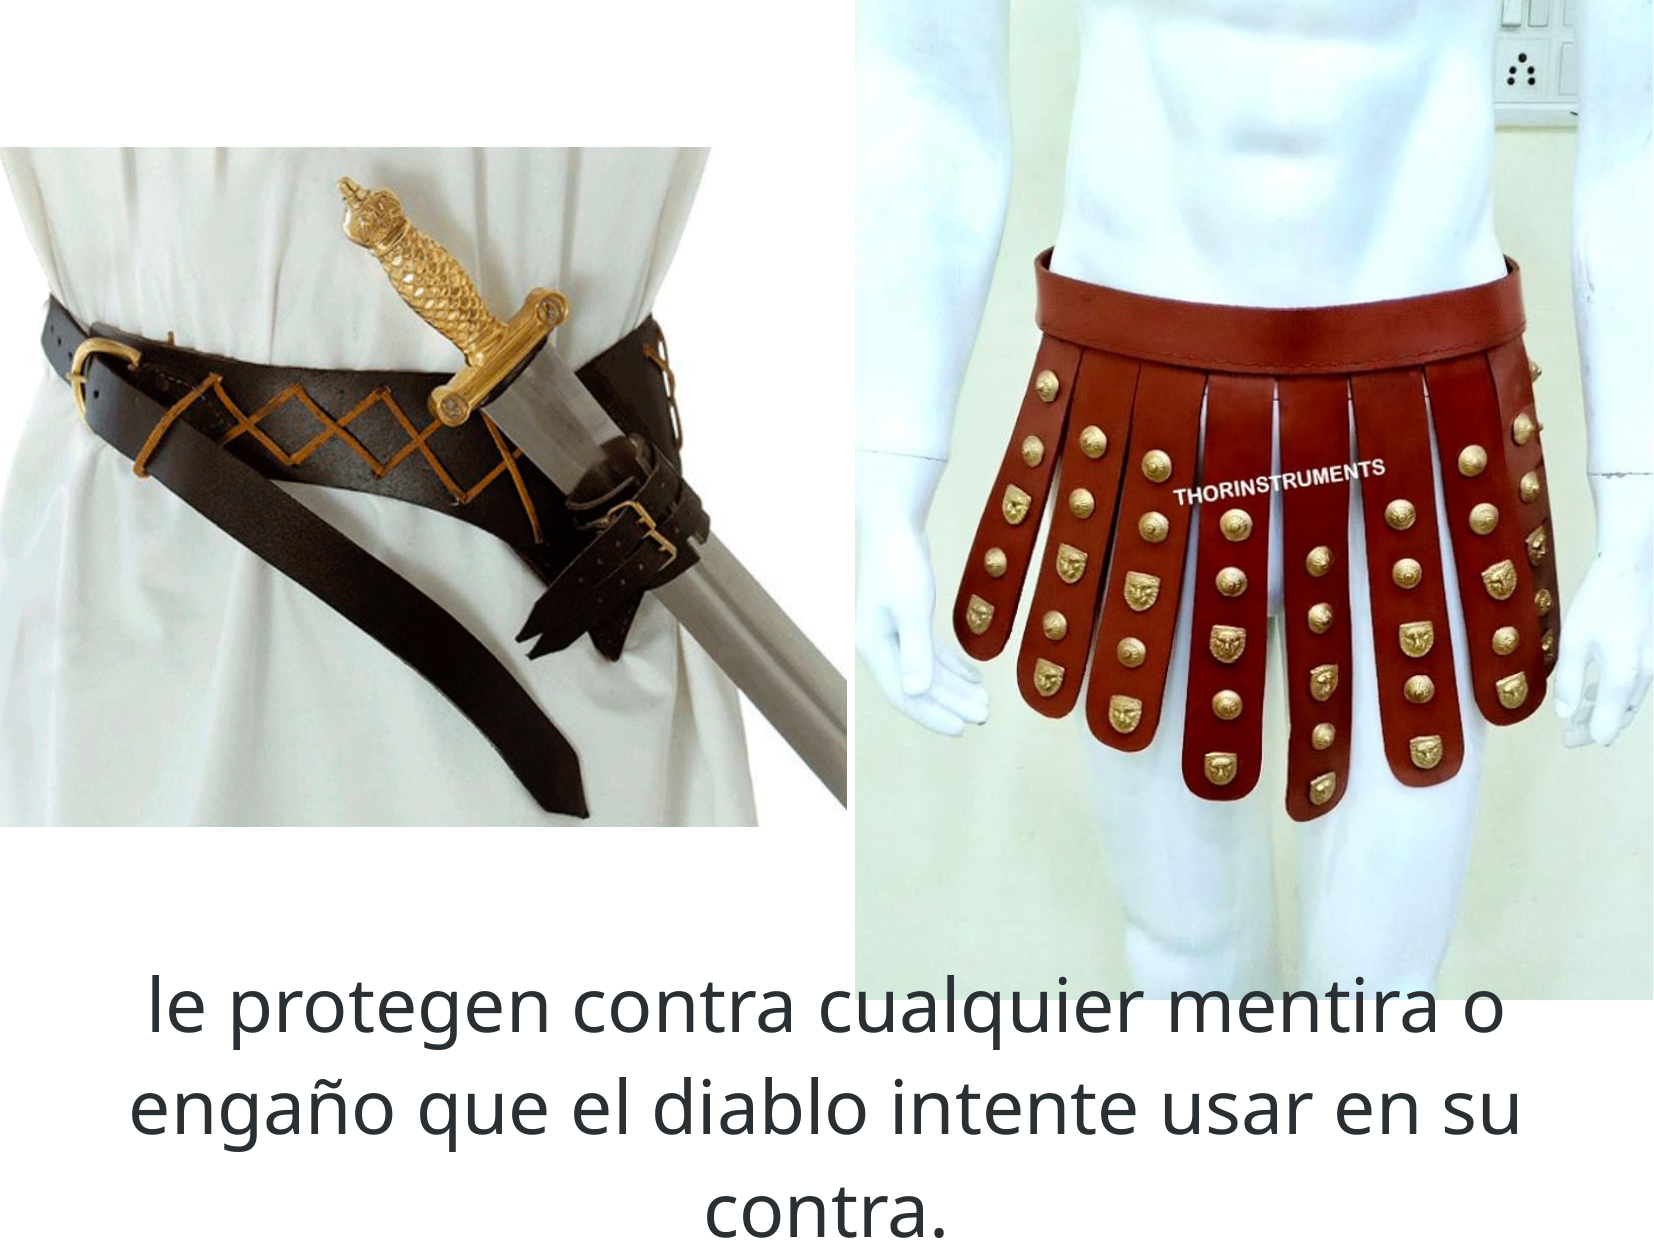

le protegen contra cualquier mentira o engaño que el diablo intente usar en su contra.